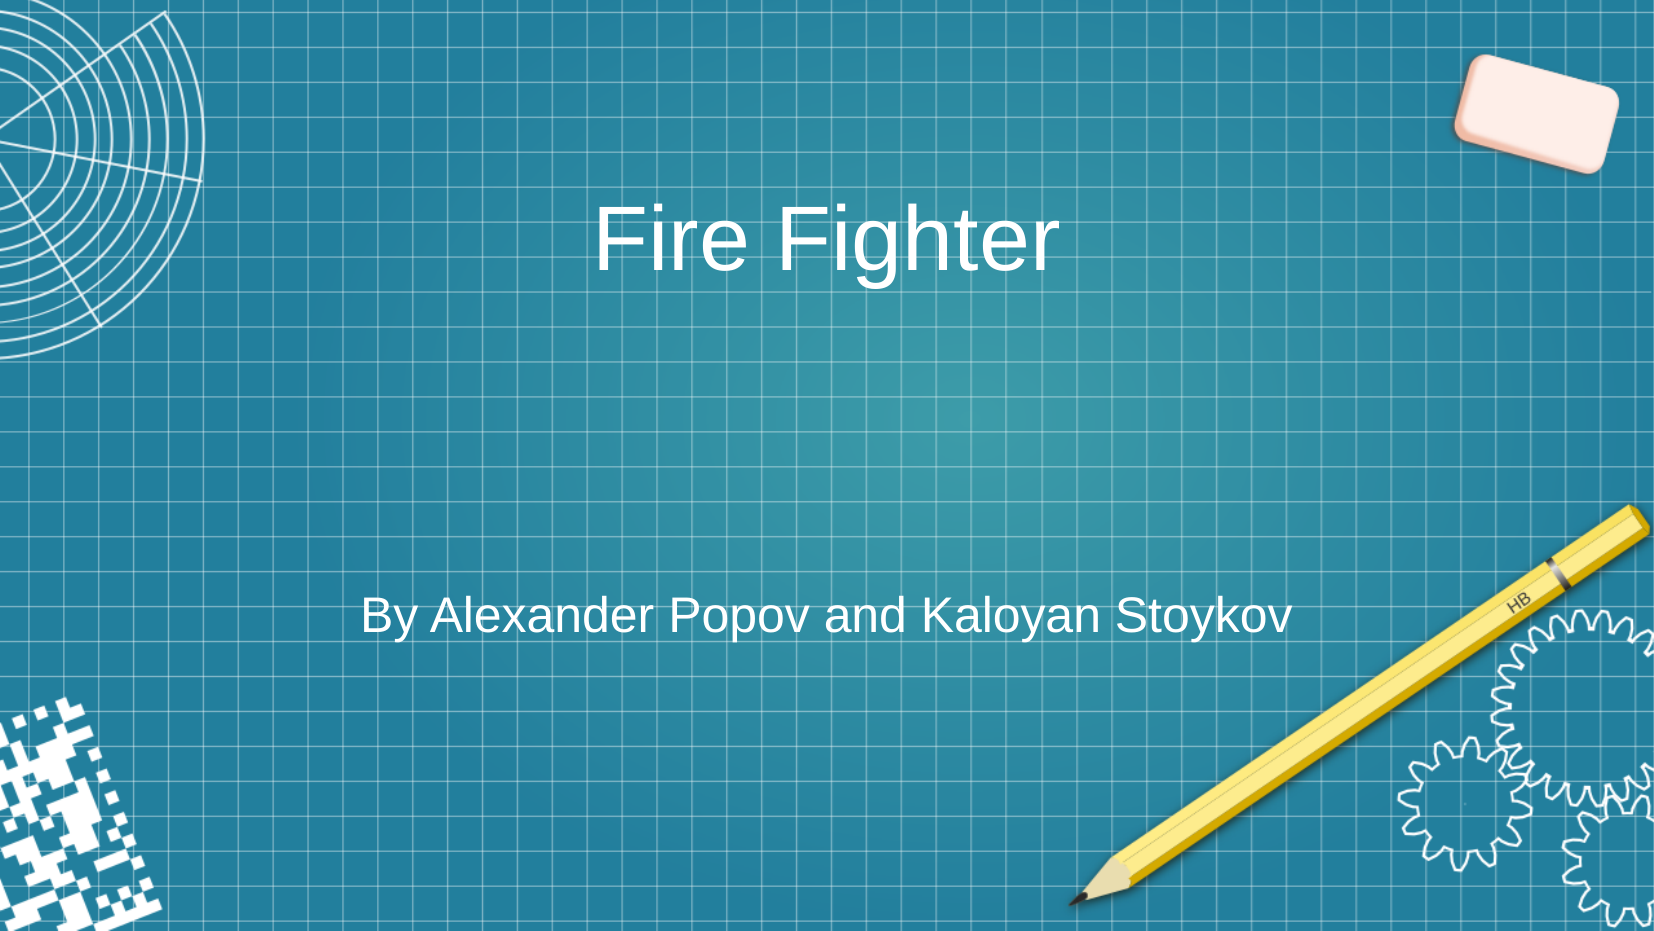

# Fire Fighter
By Alexander Popov and Kaloyan Stoykov